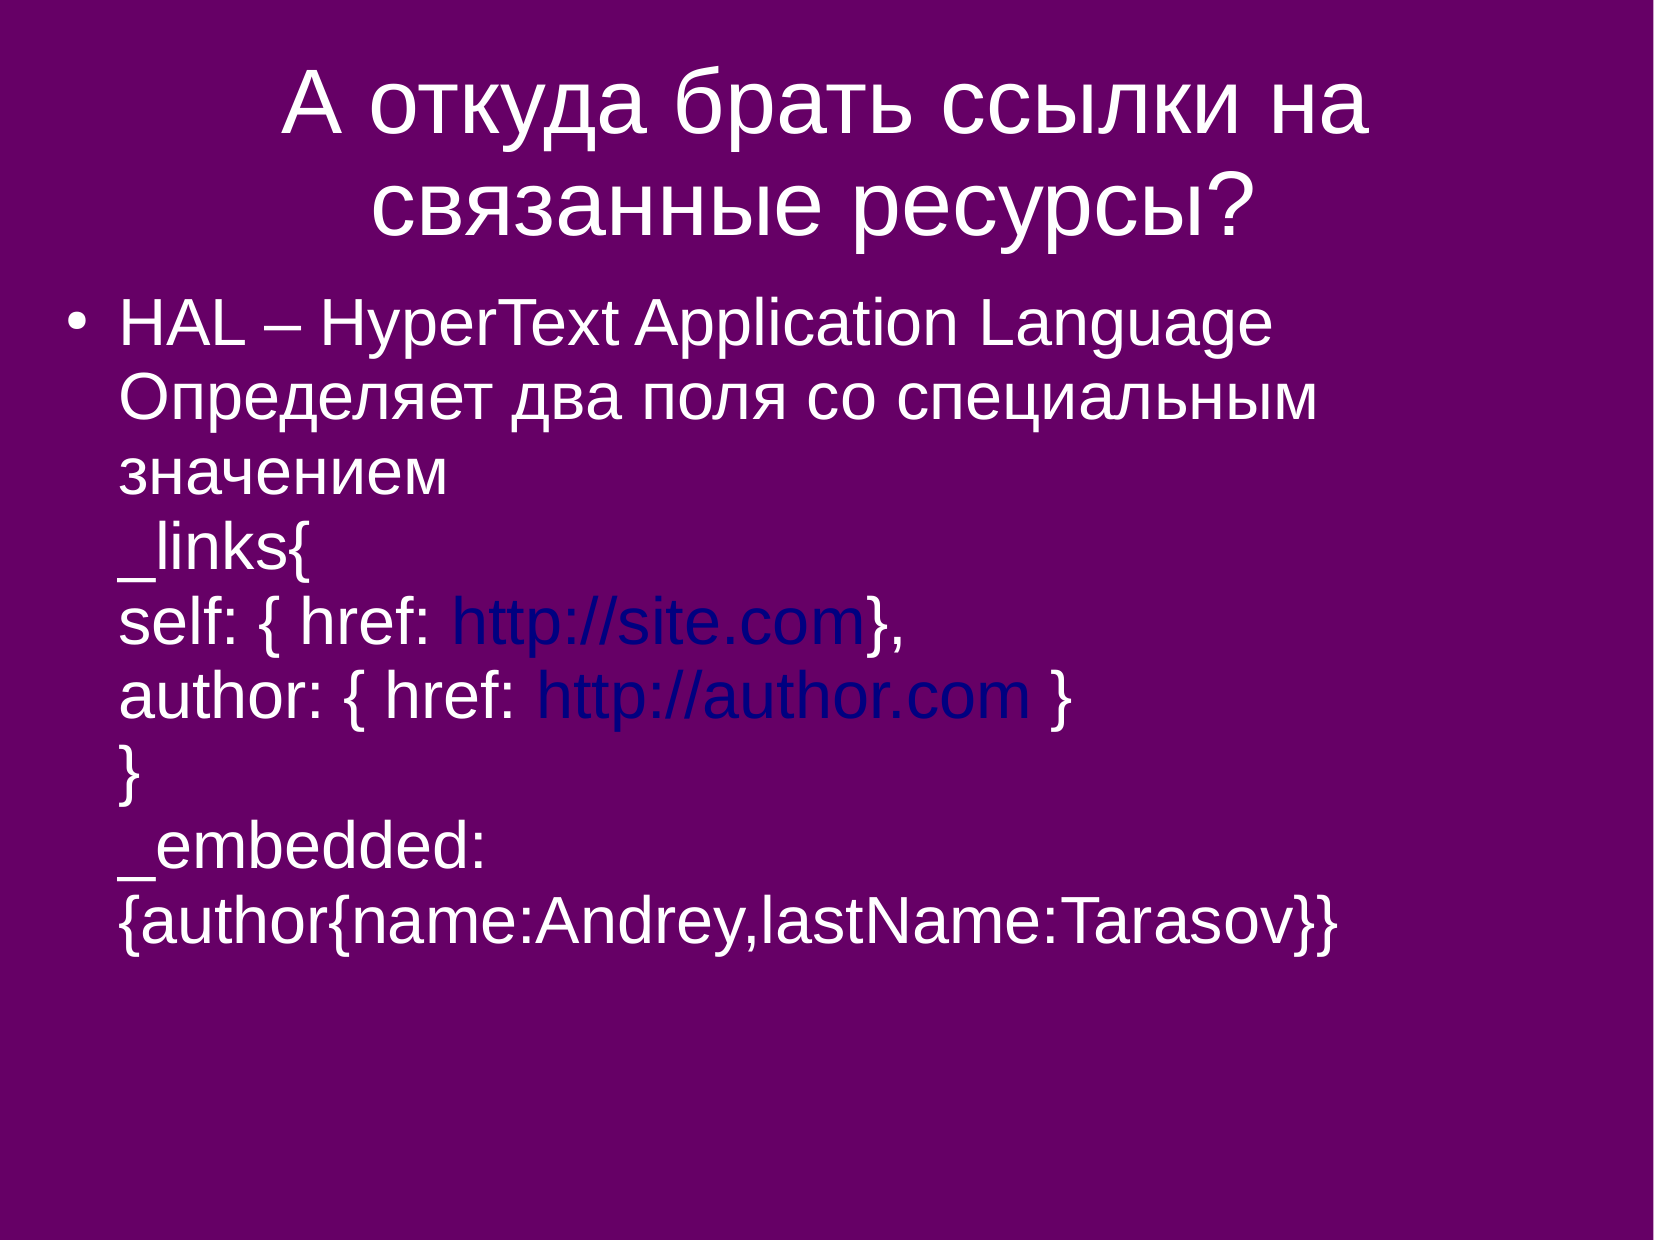

# А откуда брать ссылки на связанные ресурсы?
HAL – HyperText Application Language
Определяет два поля со специальным значением
_links{
self: { href: http://site.com},
author: { href: http://author.com }
}
_embedded: {author{name:Andrey,lastName:Tarasov}}